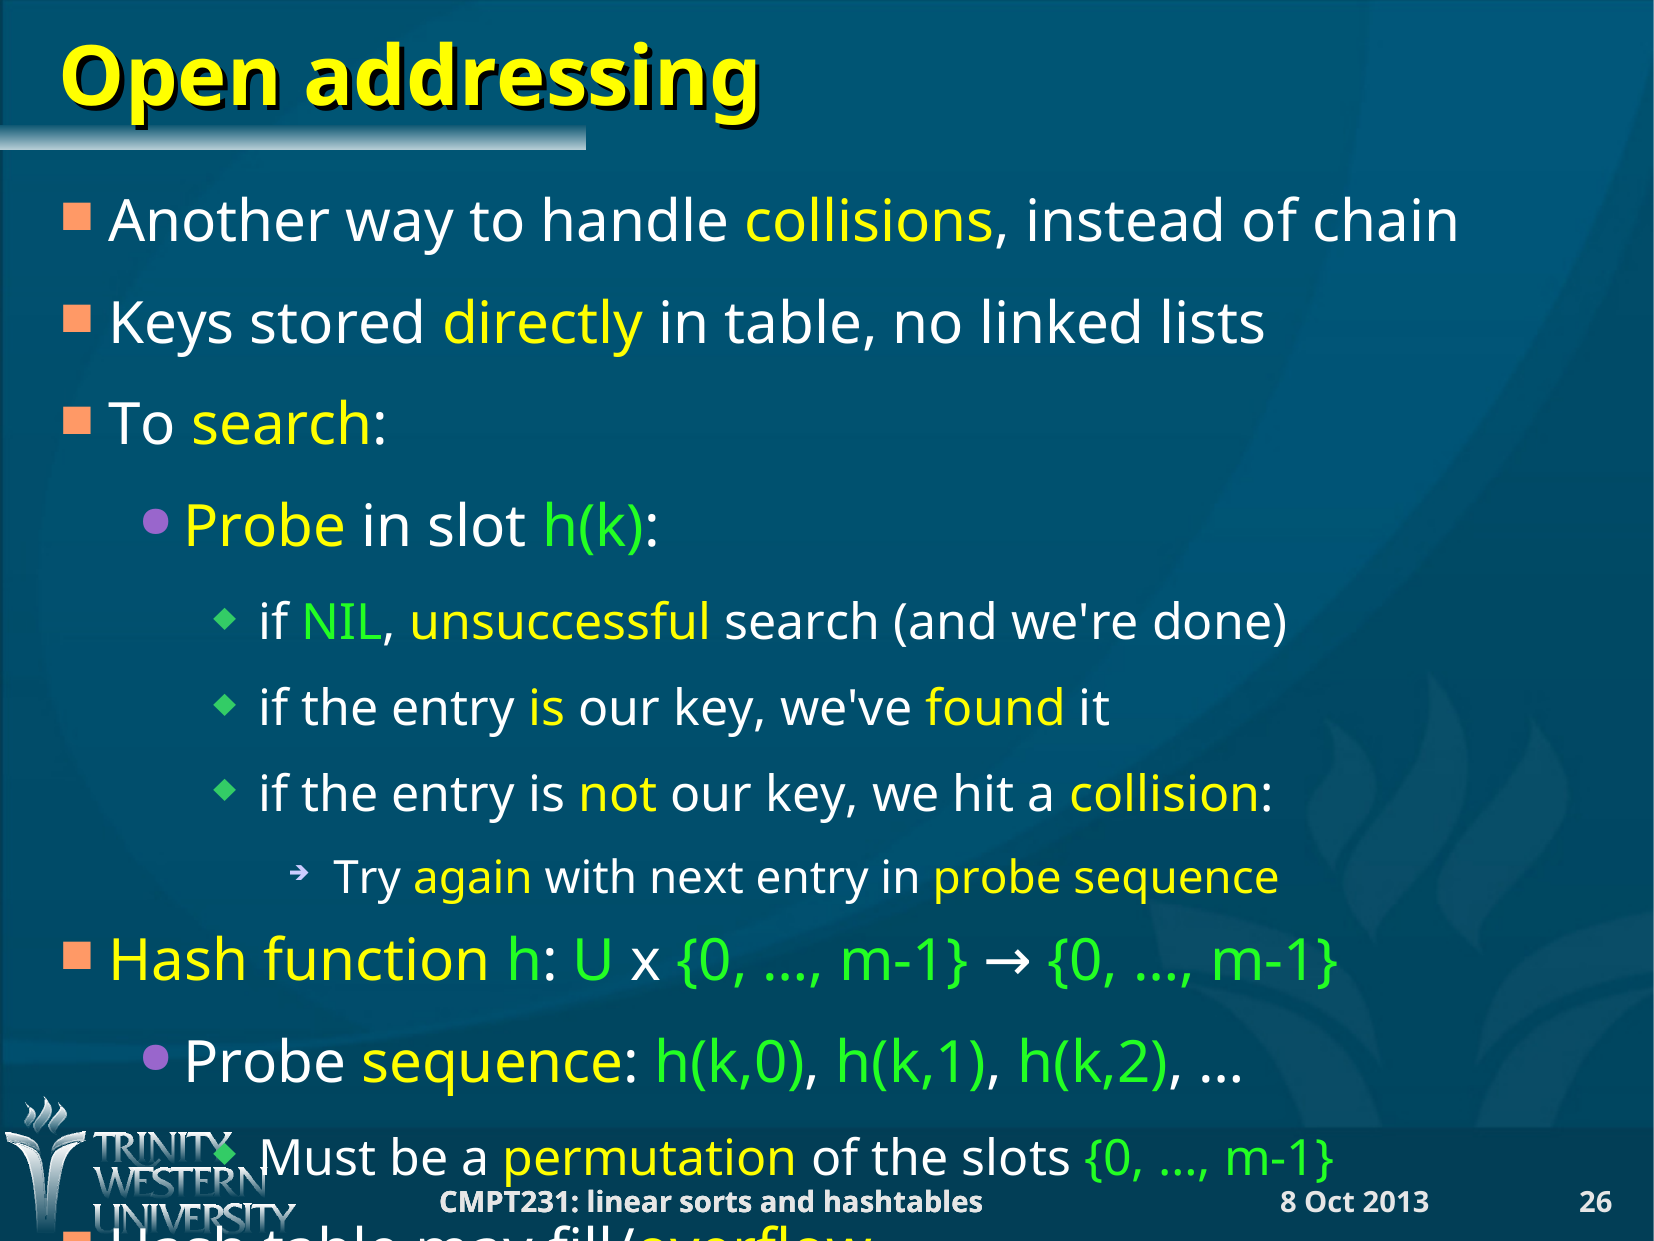

# Open addressing
Another way to handle collisions, instead of chain
Keys stored directly in table, no linked lists
To search:
Probe in slot h(k):
if NIL, unsuccessful search (and we're done)
if the entry is our key, we've found it
if the entry is not our key, we hit a collision:
Try again with next entry in probe sequence
Hash function h: U x {0, …, m-1} → {0, …, m-1}
Probe sequence: h(k,0), h(k,1), h(k,2), …
Must be a permutation of the slots {0, …, m-1}
Hash table may fill/overflow
CMPT231: linear sorts and hashtables
8 Oct 2013
26